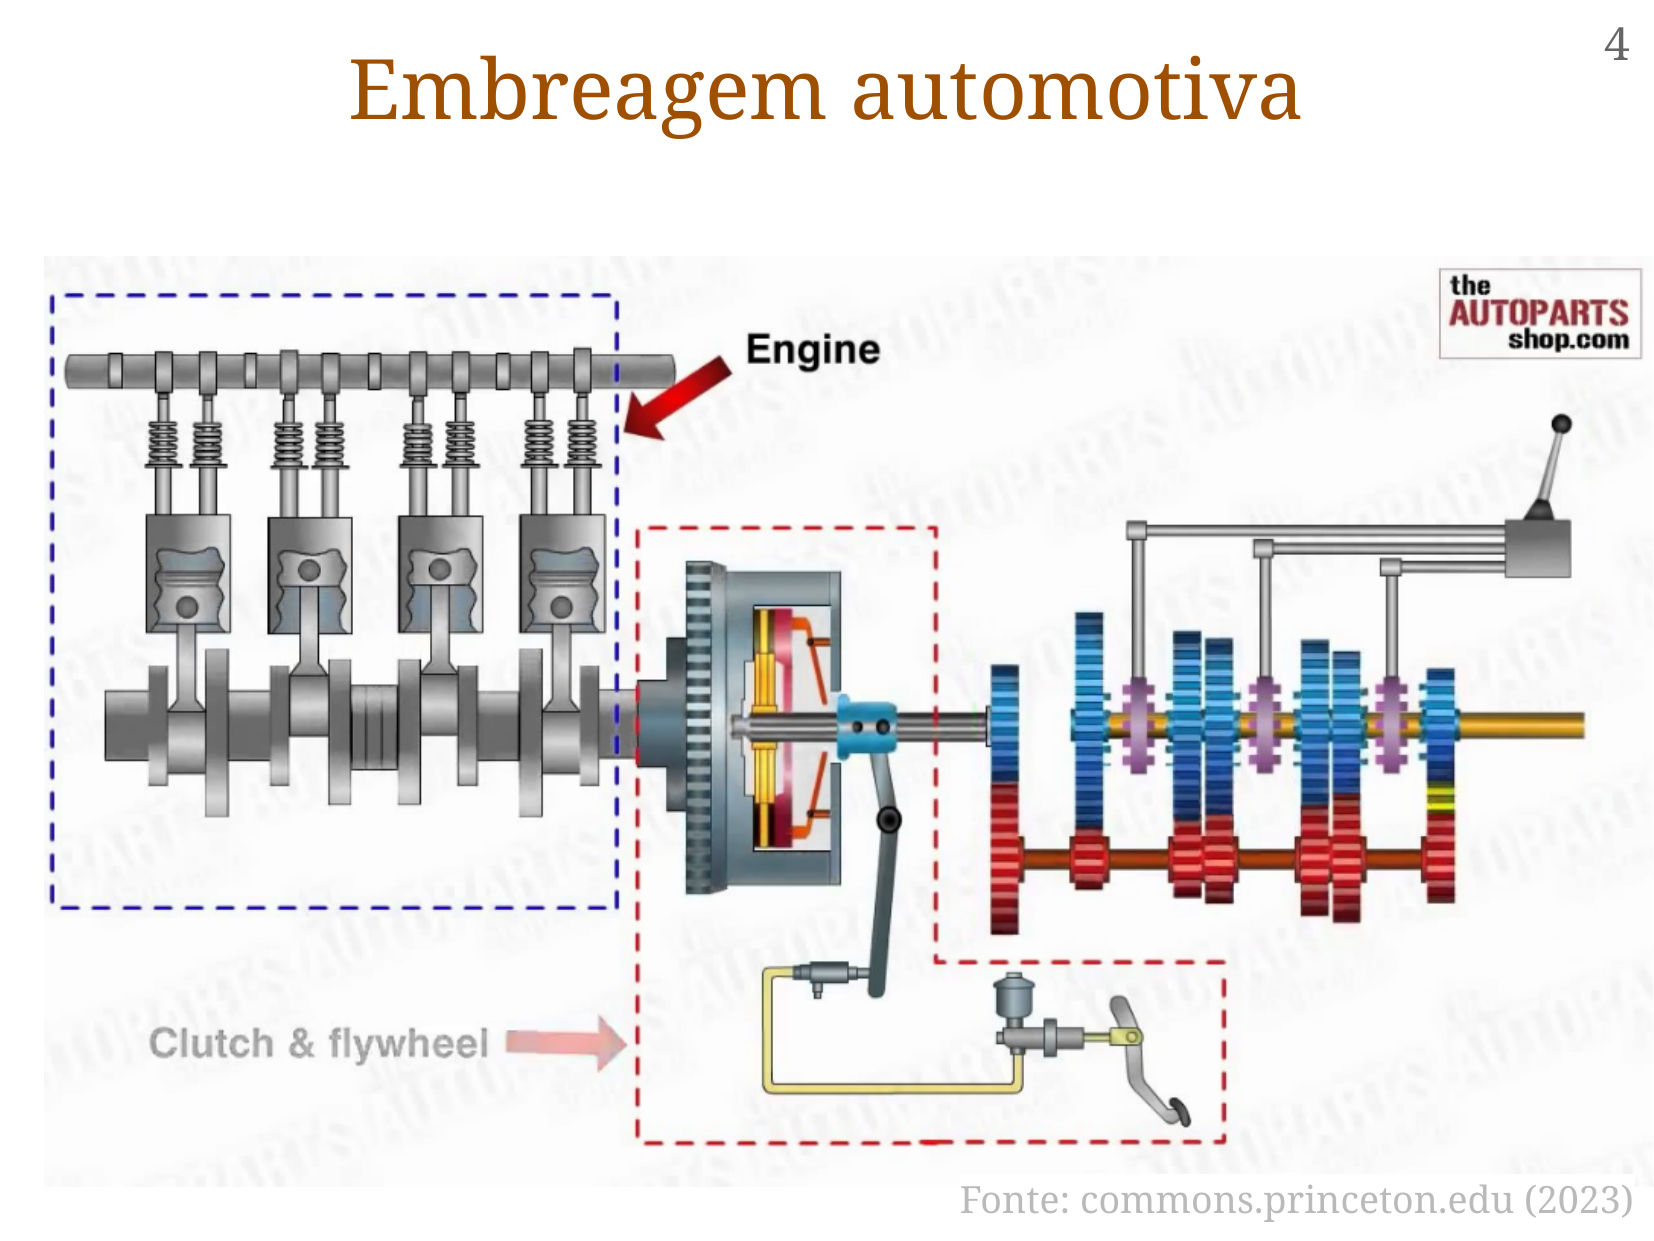

4
# Embreagem automotiva
Fonte: commons.princeton.edu (2023)